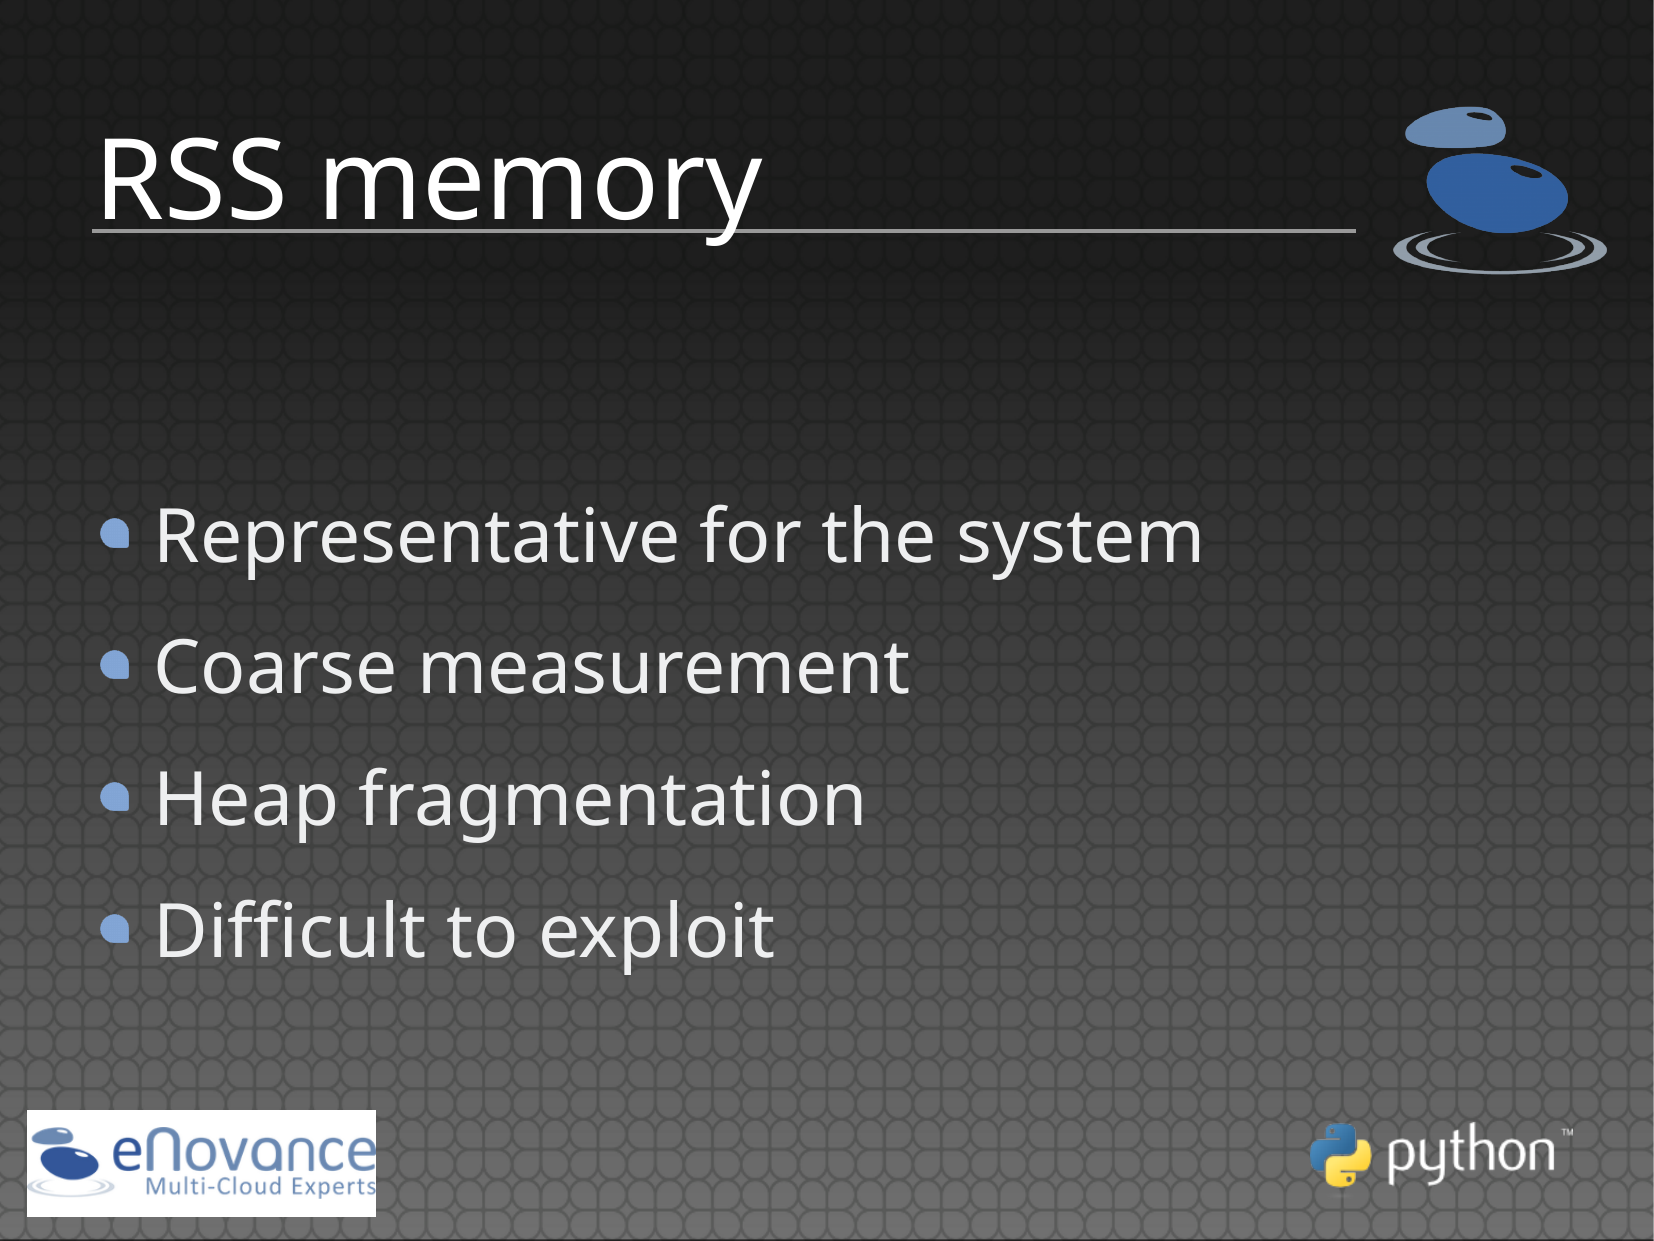

RSS memory
# Representative for the system
Coarse measurement
Heap fragmentation
Difficult to exploit